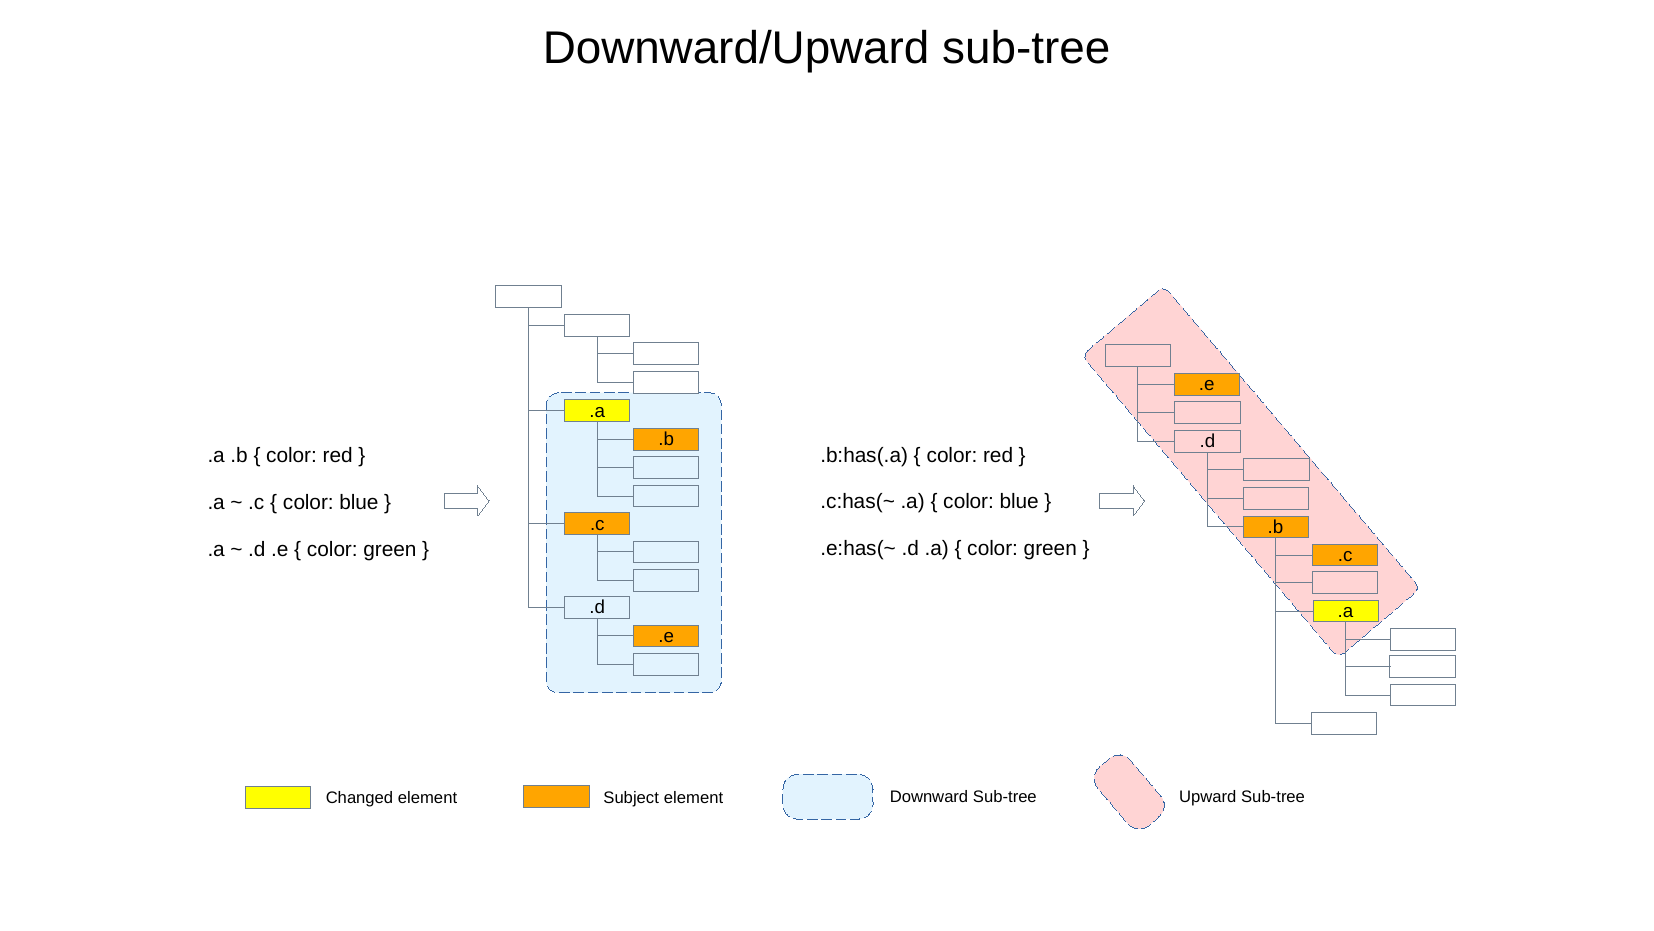

Downward/Upward sub-tree
.e
.a
.b
.d
.a .b { color: red }
.a ~ .c { color: blue }
.a ~ .d .e { color: green }
.b:has(.a) { color: red }
.c:has(~ .a) { color: blue }
.e:has(~ .d .a) { color: green }
.c
.b
.c
.d
.a
.e
Downward Sub-tree
Upward Sub-tree
Changed element
Subject element